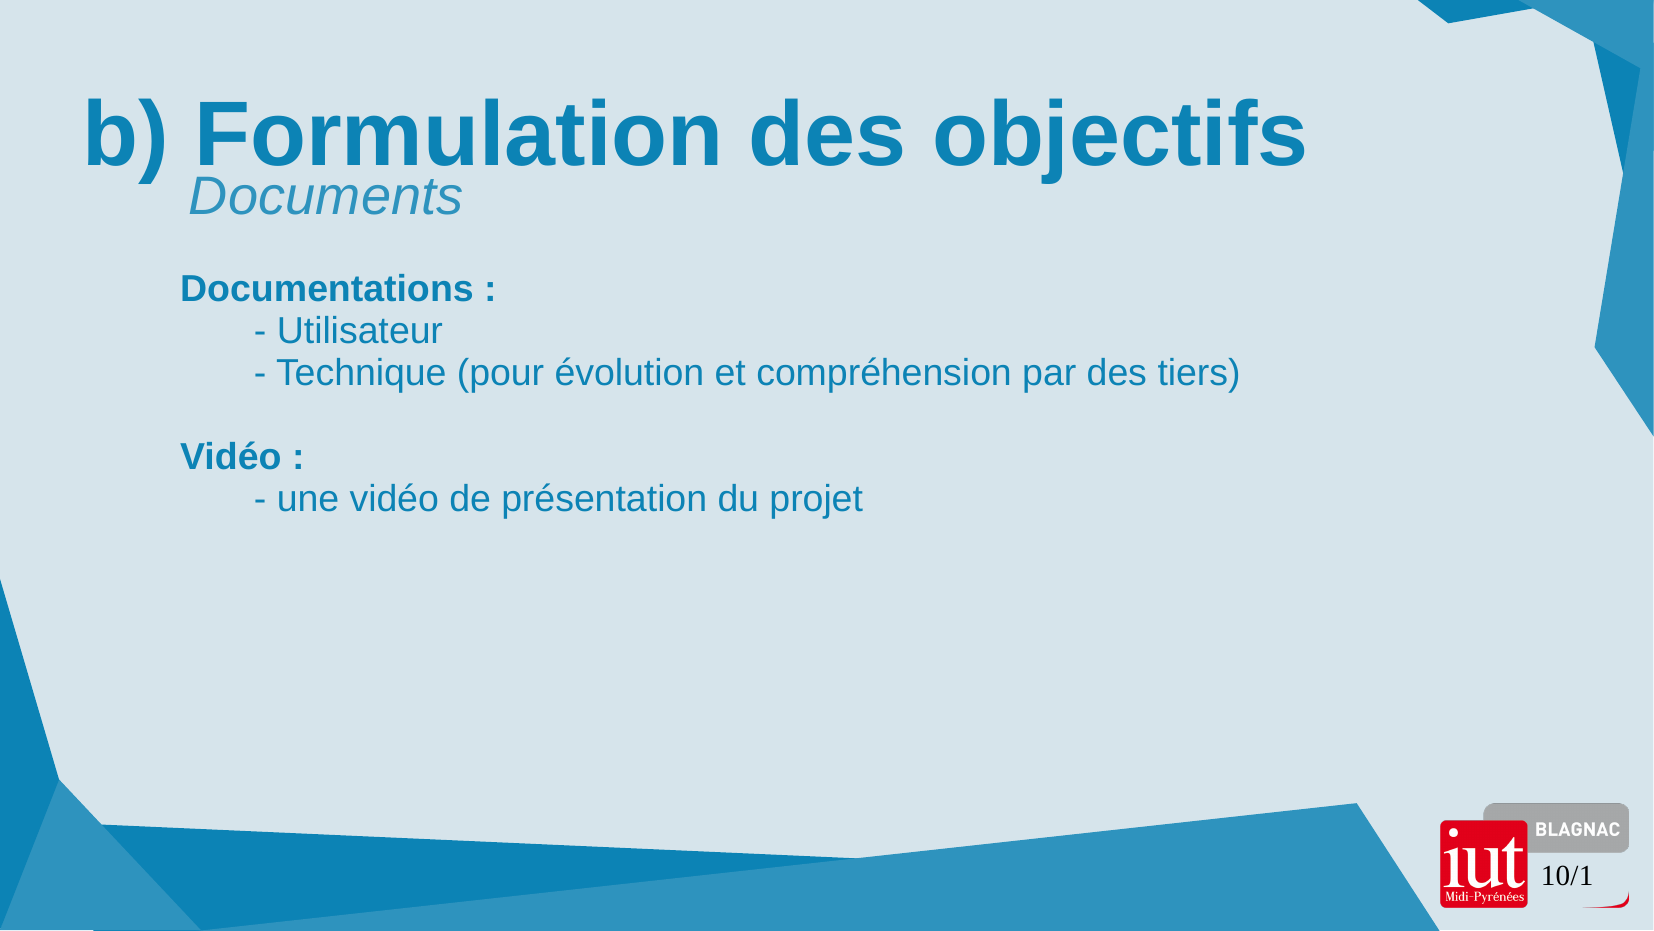

# b) Formulation des objectifs
Documents
Documentations :
	- Utilisateur
	- Technique (pour évolution et compréhension par des tiers)
Vidéo :
	- une vidéo de présentation du projet
10